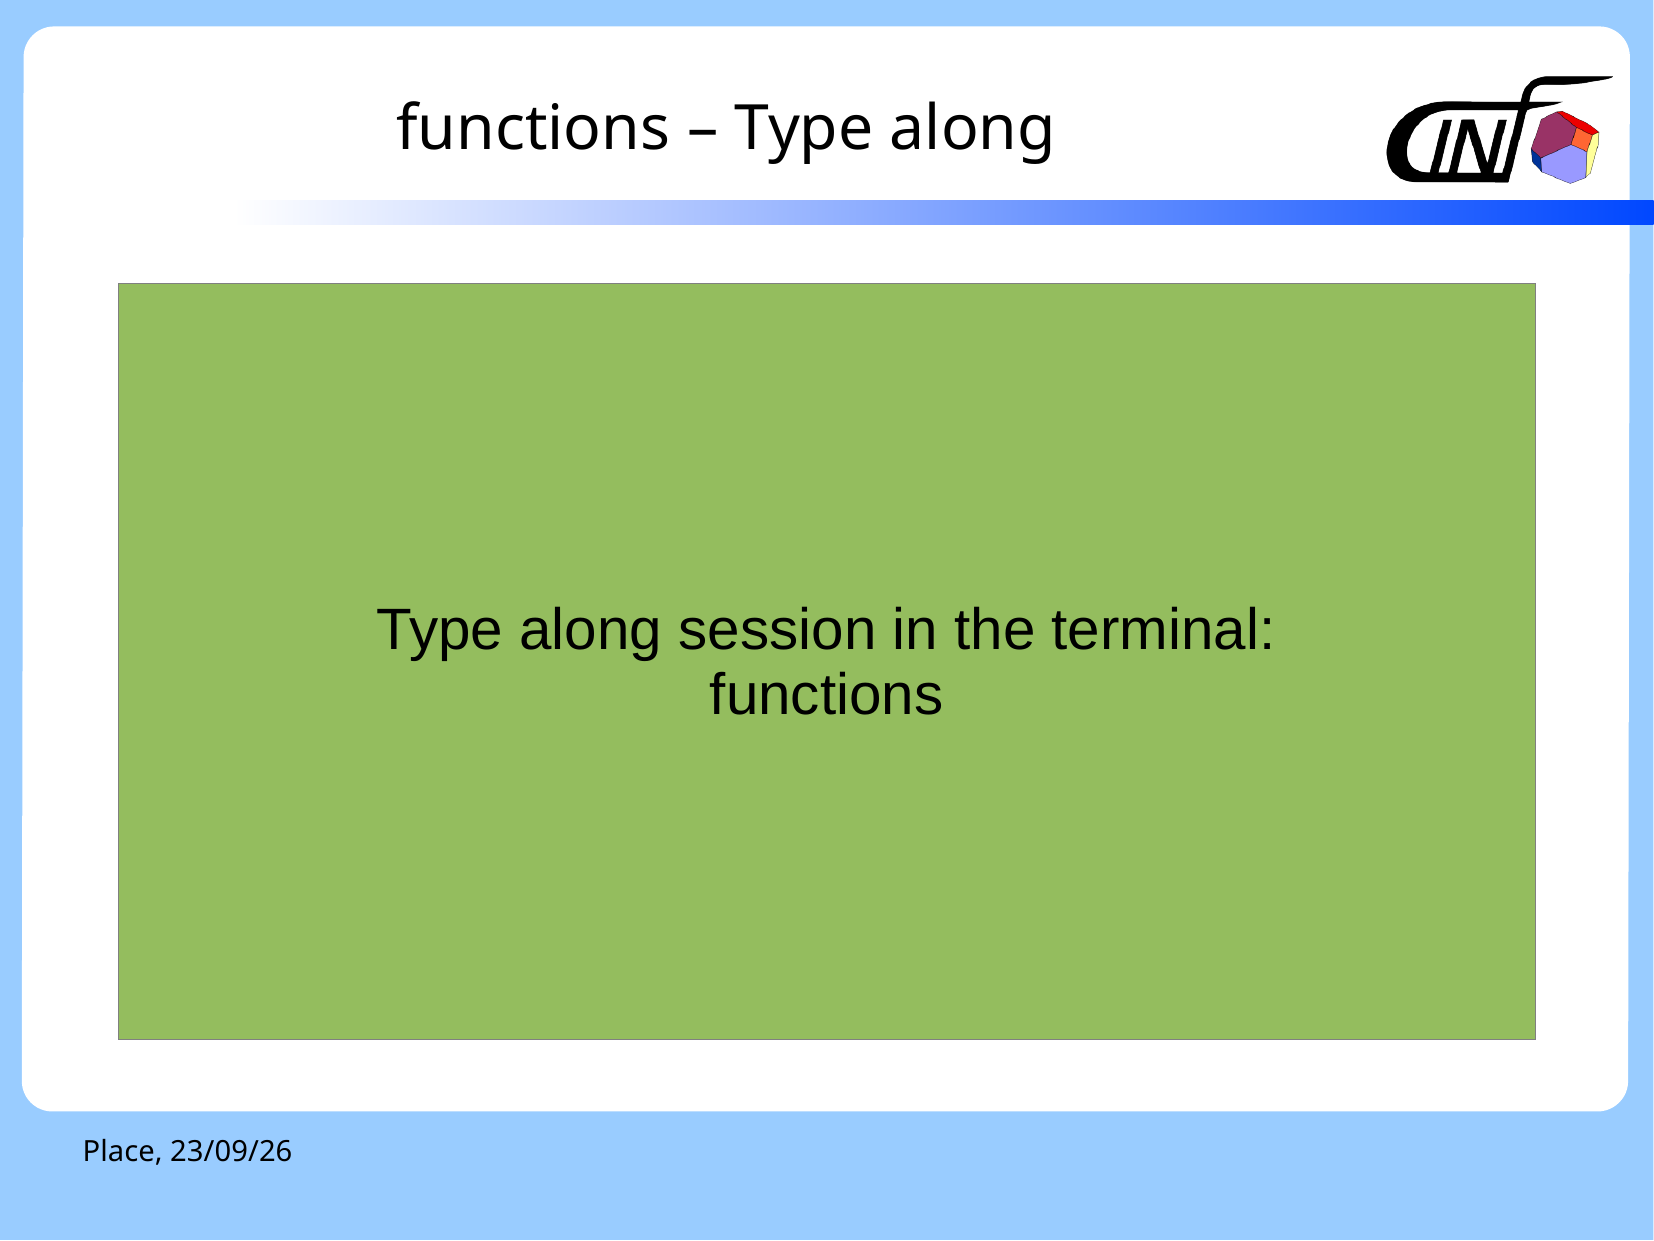

# functions – Type along
Type along session in the terminal:
functions